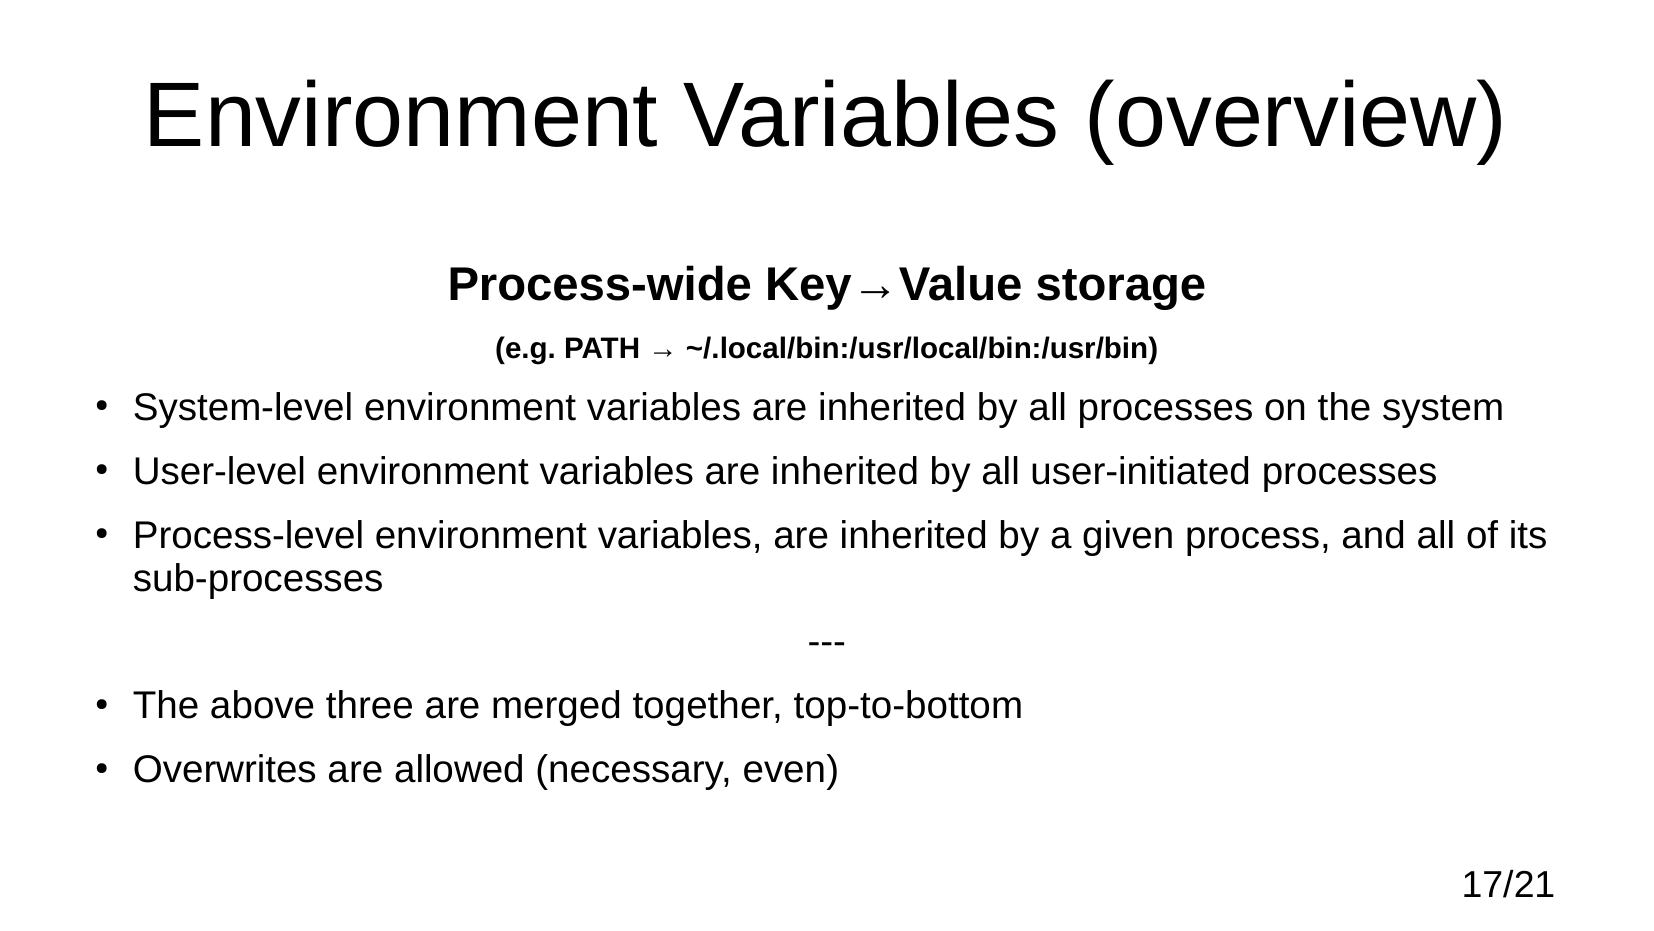

# Environment Variables (overview)
Process-wide Key→Value storage
(e.g. PATH → ~/.local/bin:/usr/local/bin:/usr/bin)
System-level environment variables are inherited by all processes on the system
User-level environment variables are inherited by all user-initiated processes
Process-level environment variables, are inherited by a given process, and all of its sub-processes
---
The above three are merged together, top-to-bottom
Overwrites are allowed (necessary, even)